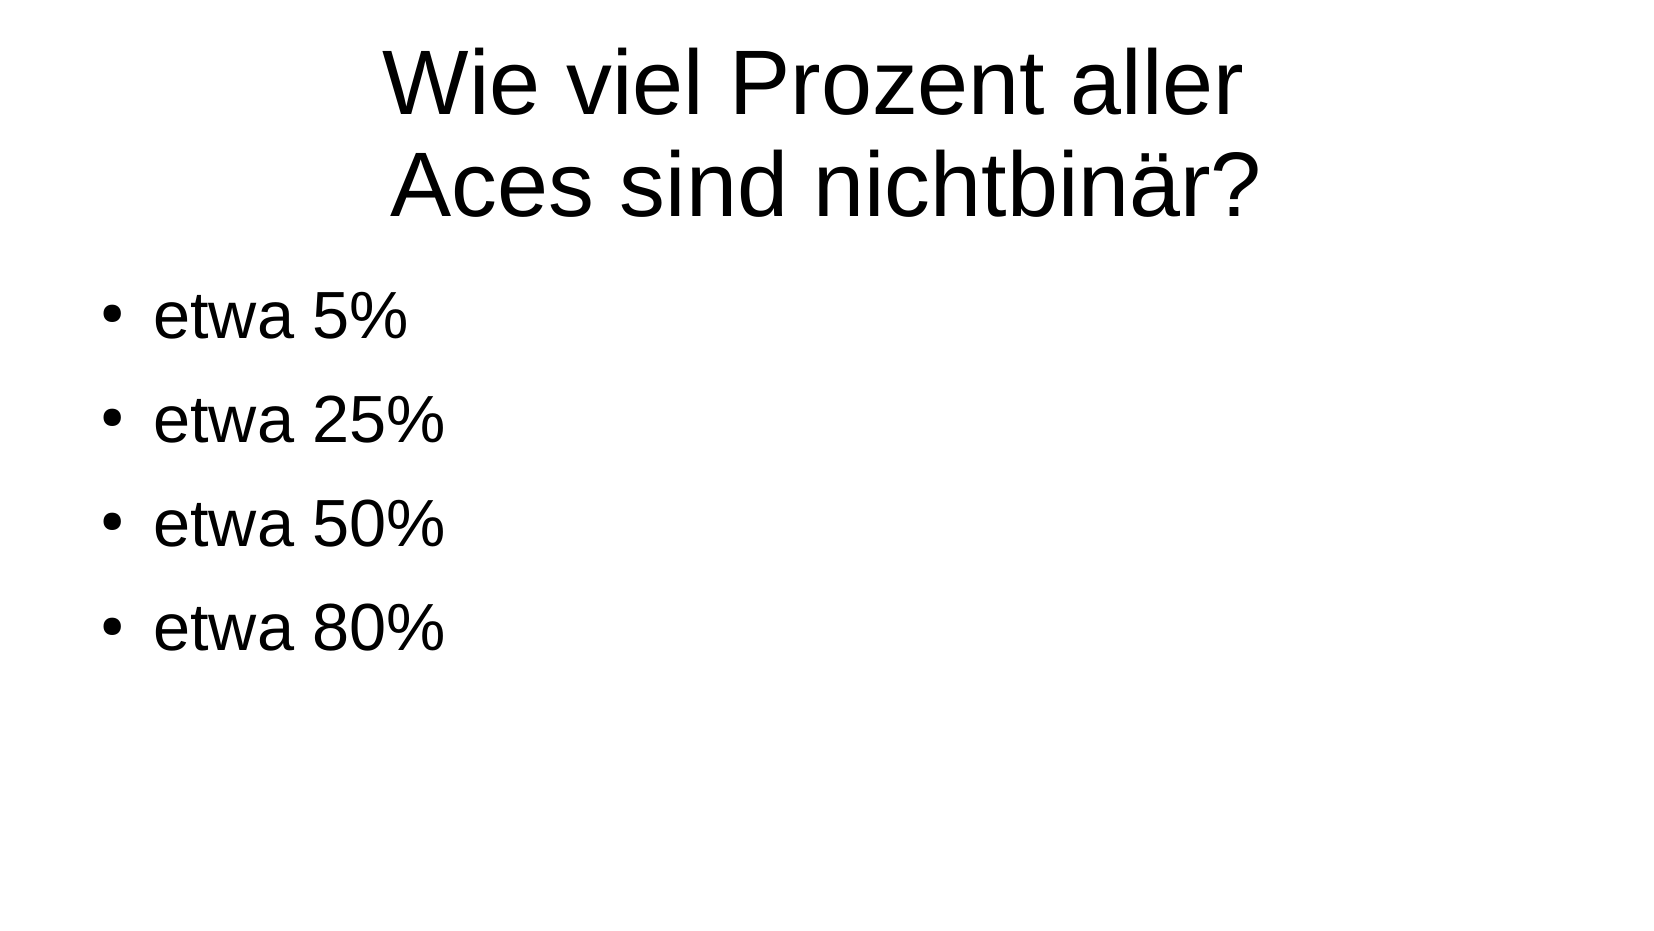

# Wie viel Prozent aller Aces sind nichtbinär?
etwa 5%
etwa 25%
etwa 50%
etwa 80%